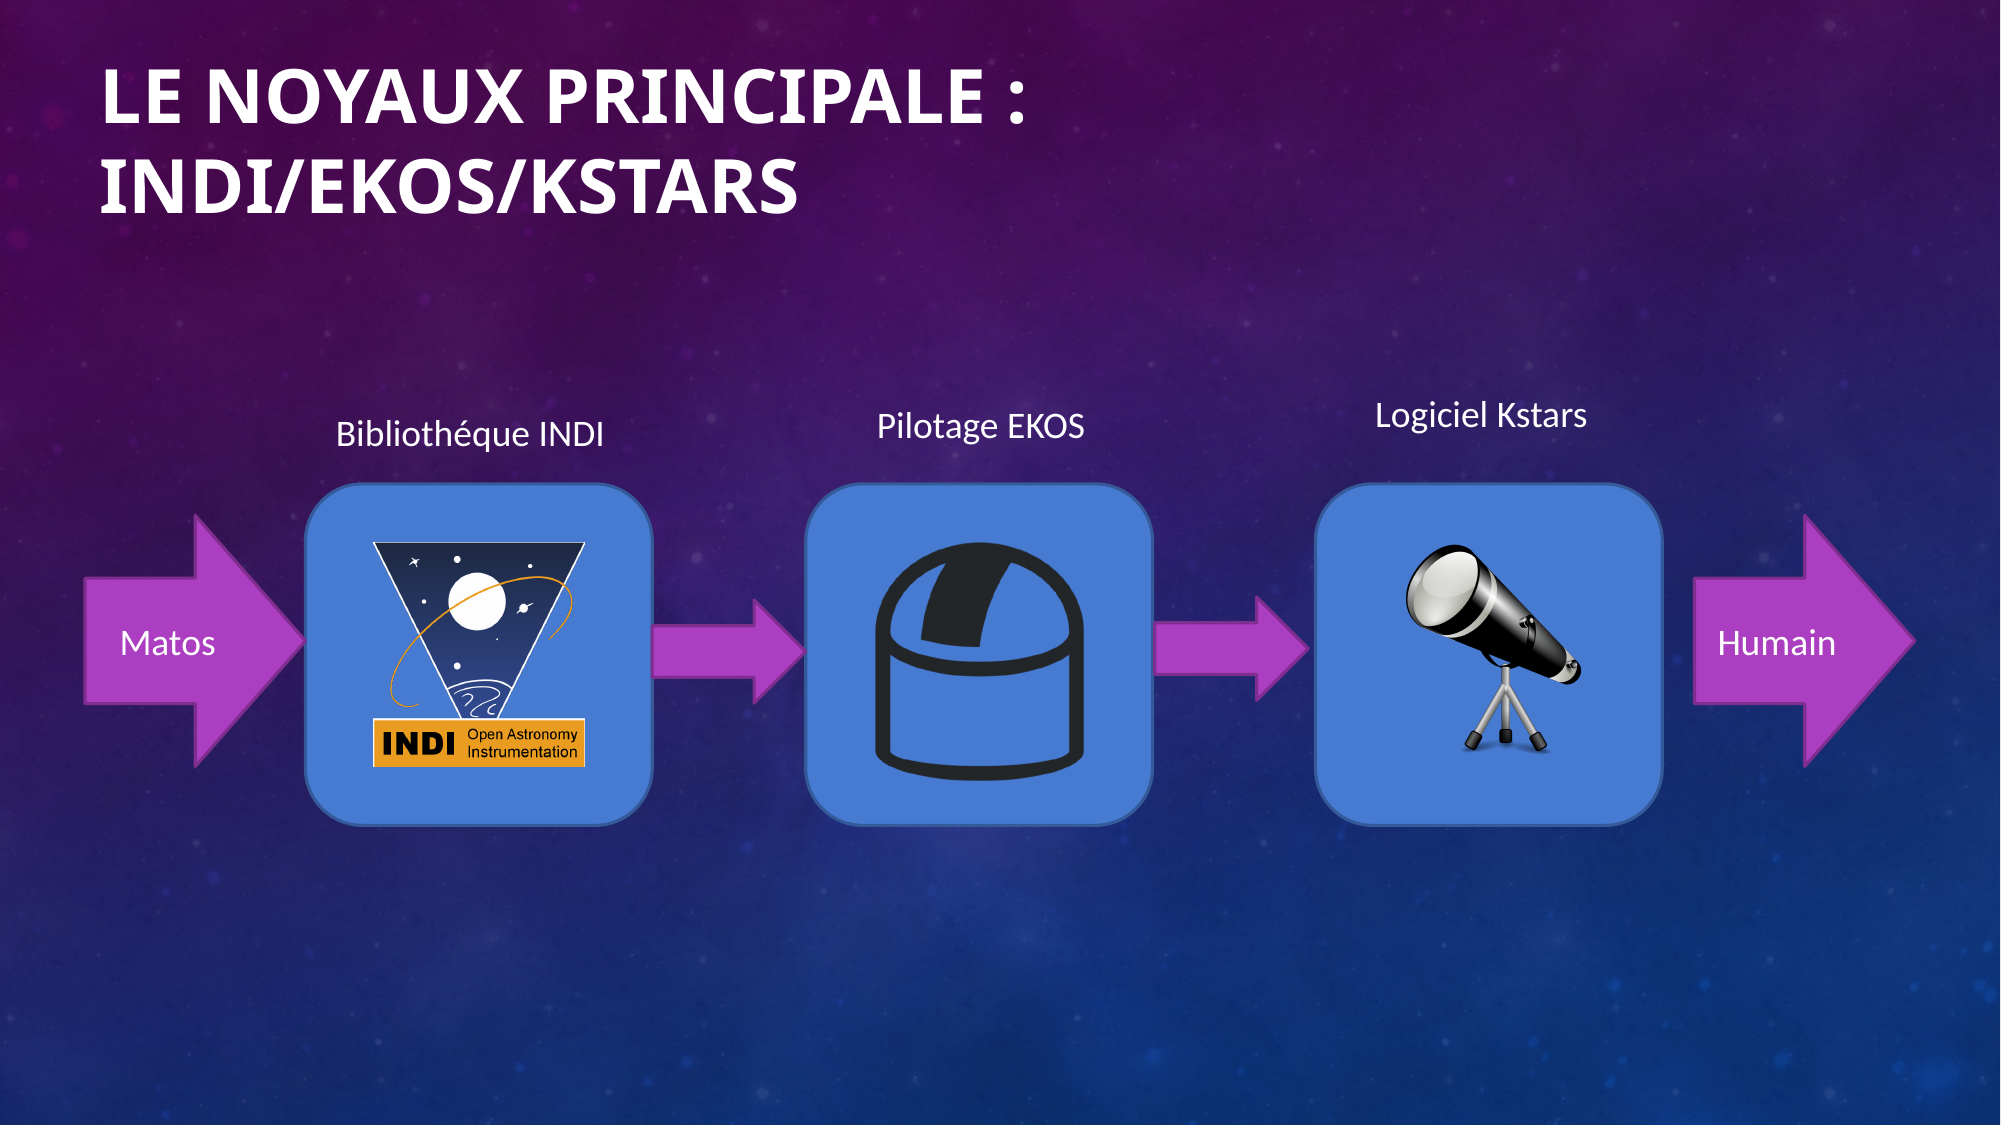

# Le Noyaux principale : Indi/EKOS/KSTARS
Logiciel Kstars
Pilotage EKOS
Bibliothéque INDI
Matos
Humain